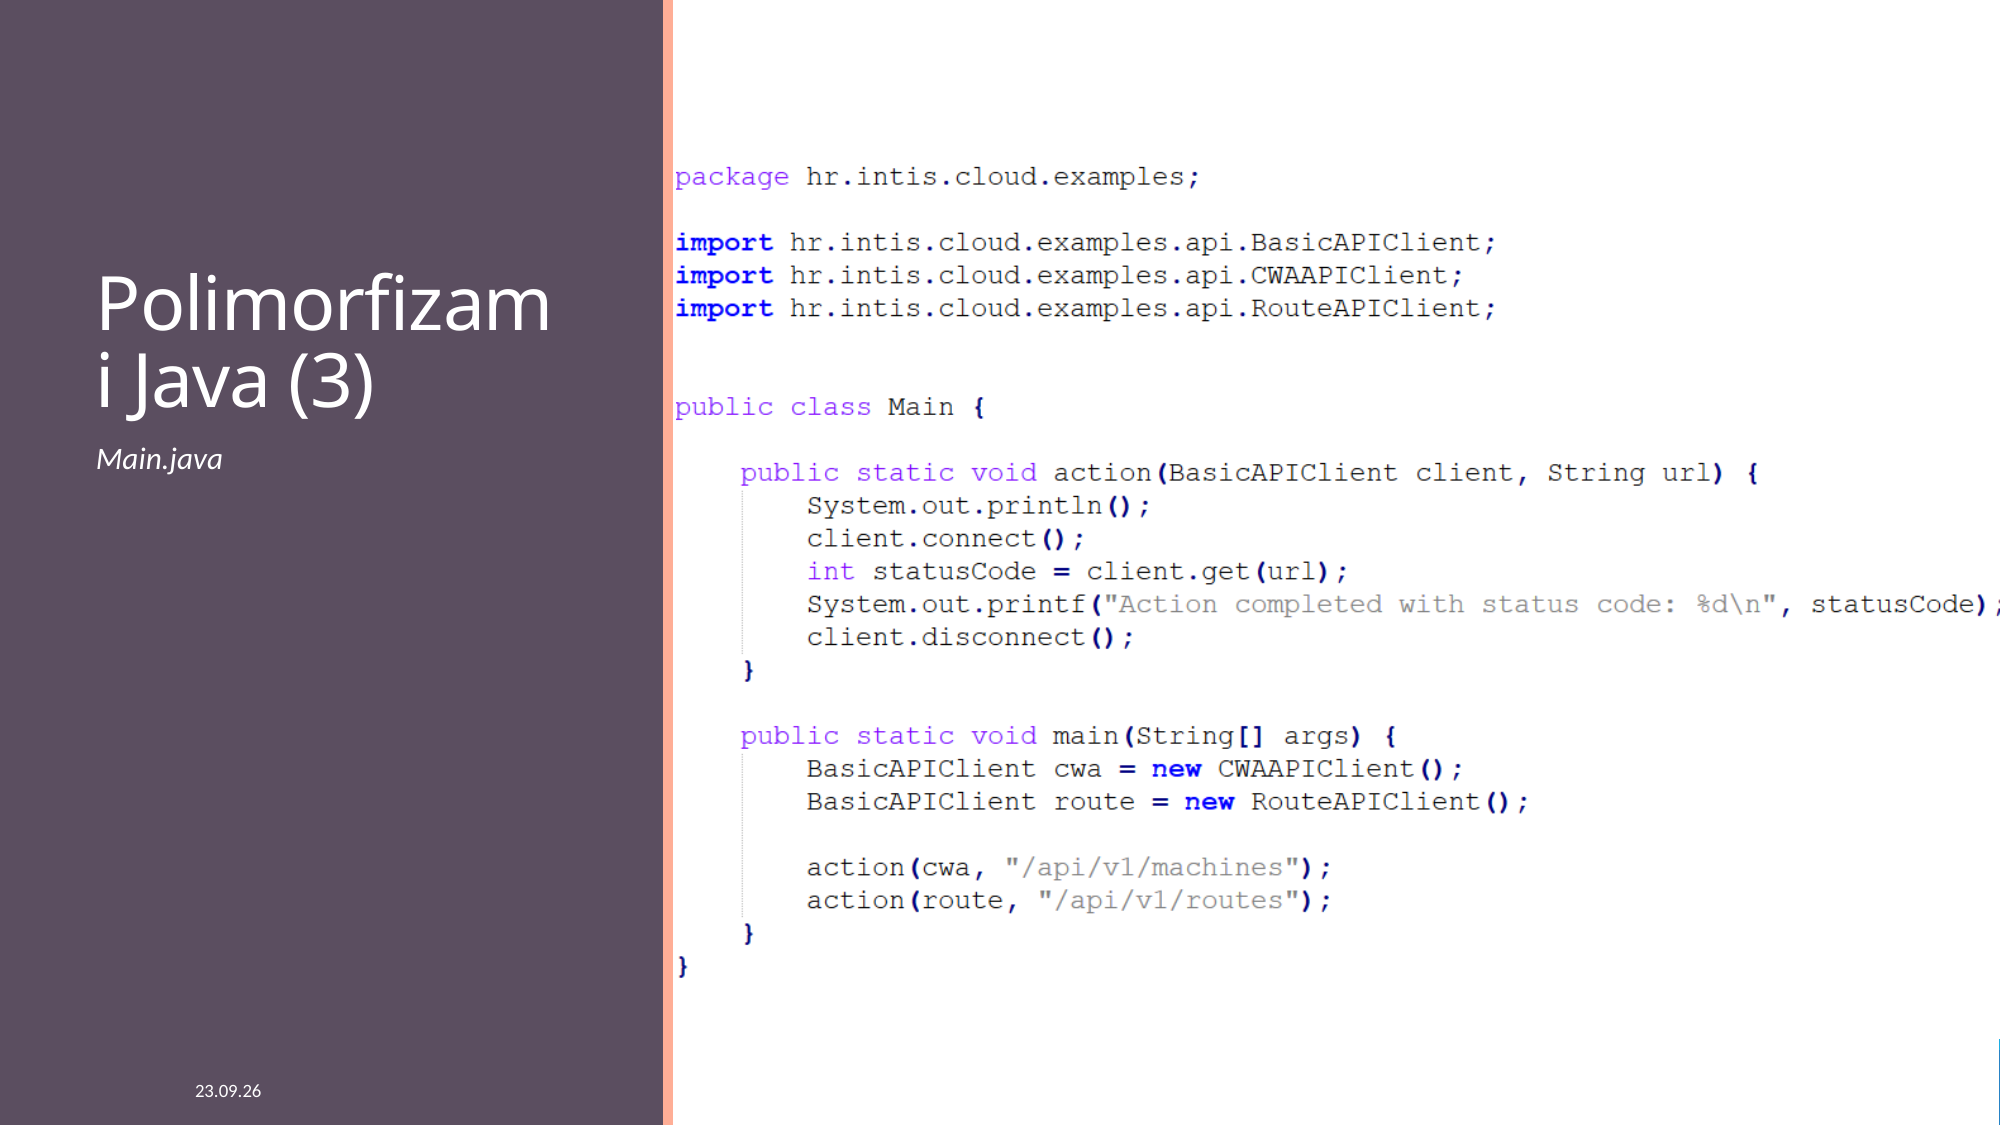

# Polimorfizam i Java (3)
Main.java
Polimorfizam "under the hood"